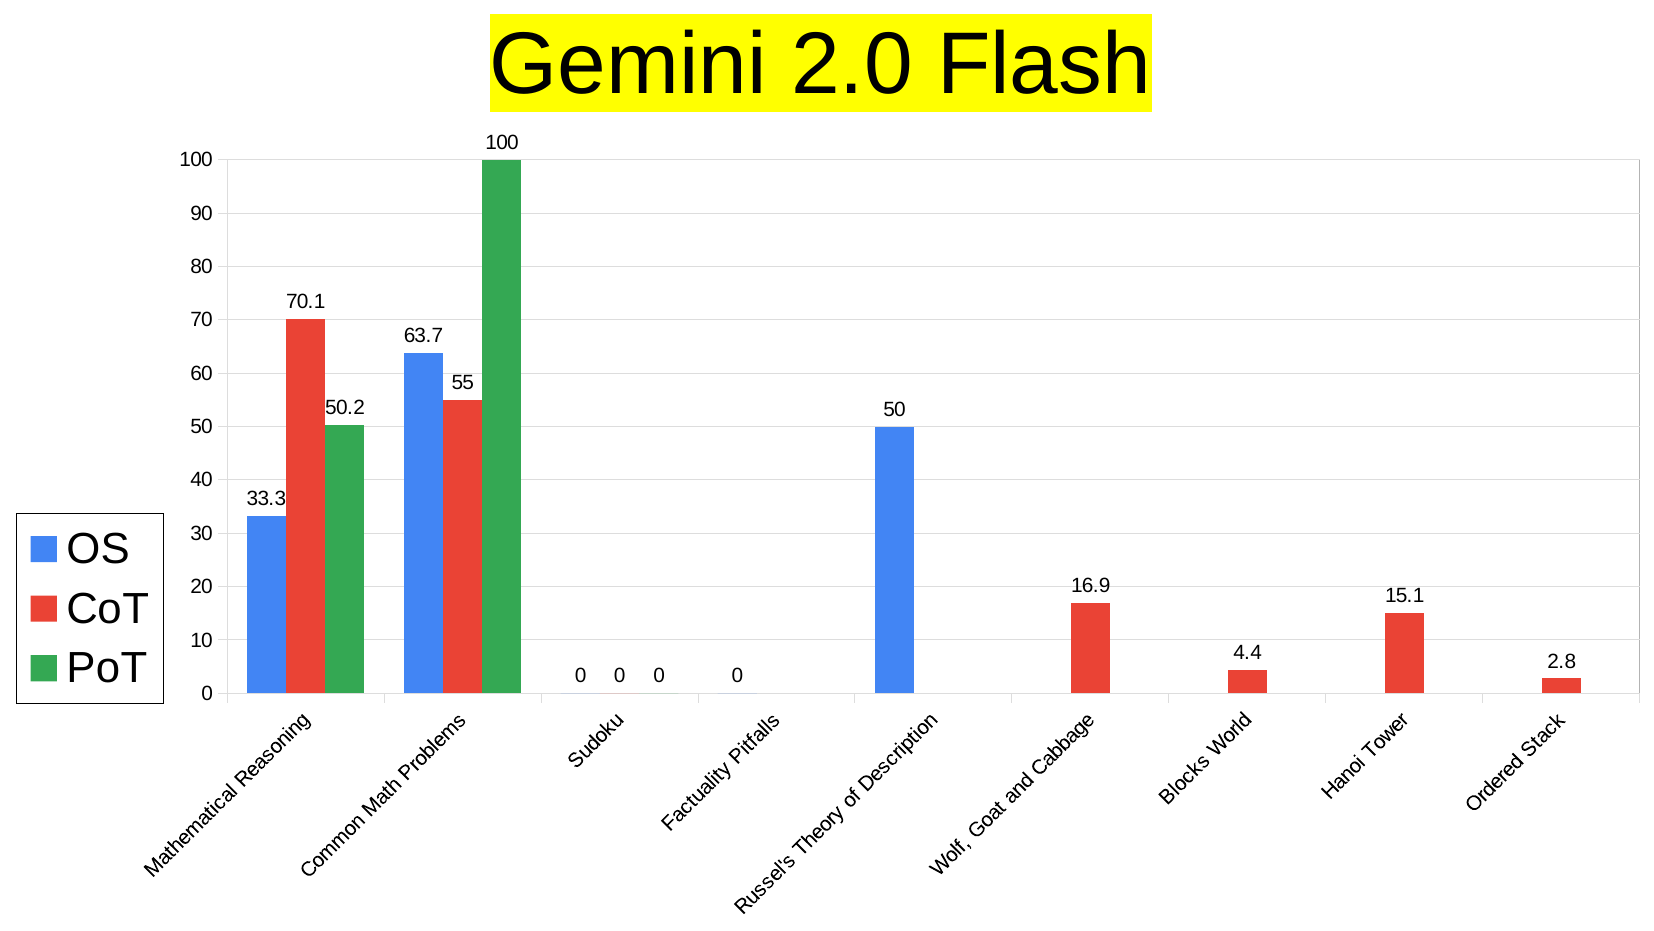

# Gemini 2.0 Flash
### Chart
| Category | OS | CoT | PoT |
|---|---|---|---|
| Mathematical Reasoning | 33.3 | 70.1 | 50.2 |
| Common Math Problems | 63.7 | 55.0 | 100.0 |
| Sudoku | 0.0 | 0.0 | 0.0 |
| Factuality Pitfalls | 0.0 | None | None |
| Russel's Theory of Description | 50.0 | None | None |
| Wolf, Goat and Cabbage | None | 16.9 | None |
| Blocks World | None | 4.4 | None |
| Hanoi Tower | None | 15.1 | None |
| Ordered Stack | None | 2.8 | None |